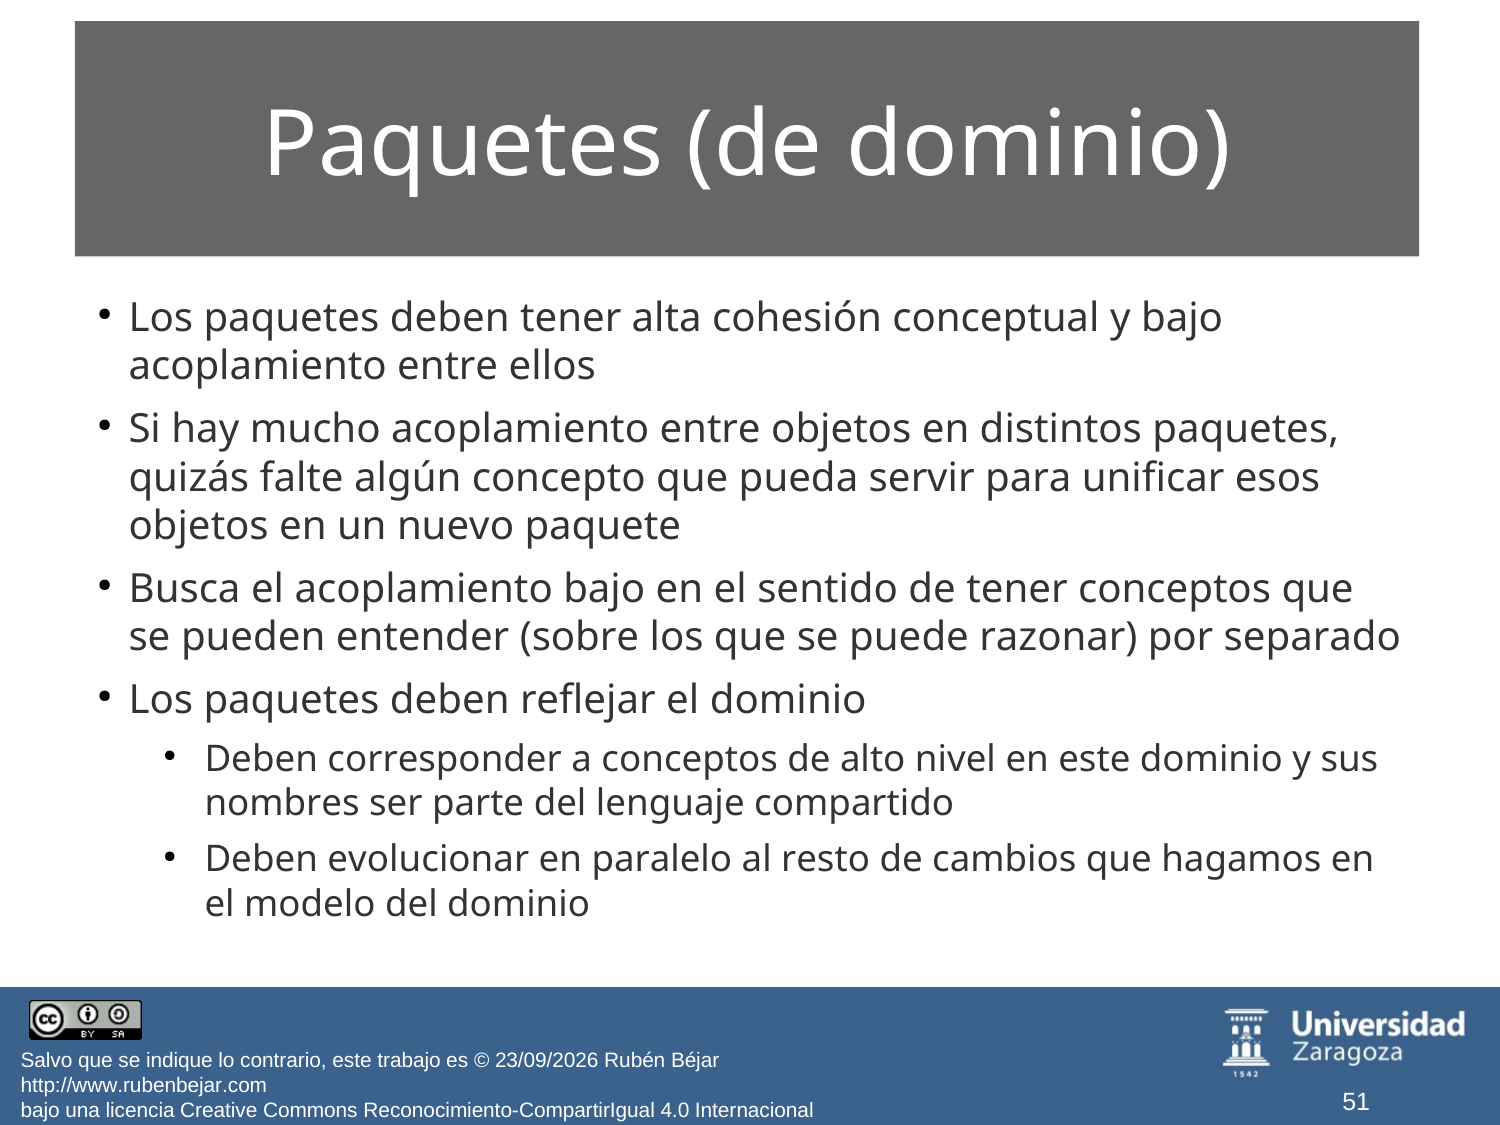

# Paquetes (de dominio)
Los paquetes deben tener alta cohesión conceptual y bajo acoplamiento entre ellos
Si hay mucho acoplamiento entre objetos en distintos paquetes, quizás falte algún concepto que pueda servir para unificar esos objetos en un nuevo paquete
Busca el acoplamiento bajo en el sentido de tener conceptos que se pueden entender (sobre los que se puede razonar) por separado
Los paquetes deben reflejar el dominio
Deben corresponder a conceptos de alto nivel en este dominio y sus nombres ser parte del lenguaje compartido
Deben evolucionar en paralelo al resto de cambios que hagamos en el modelo del dominio